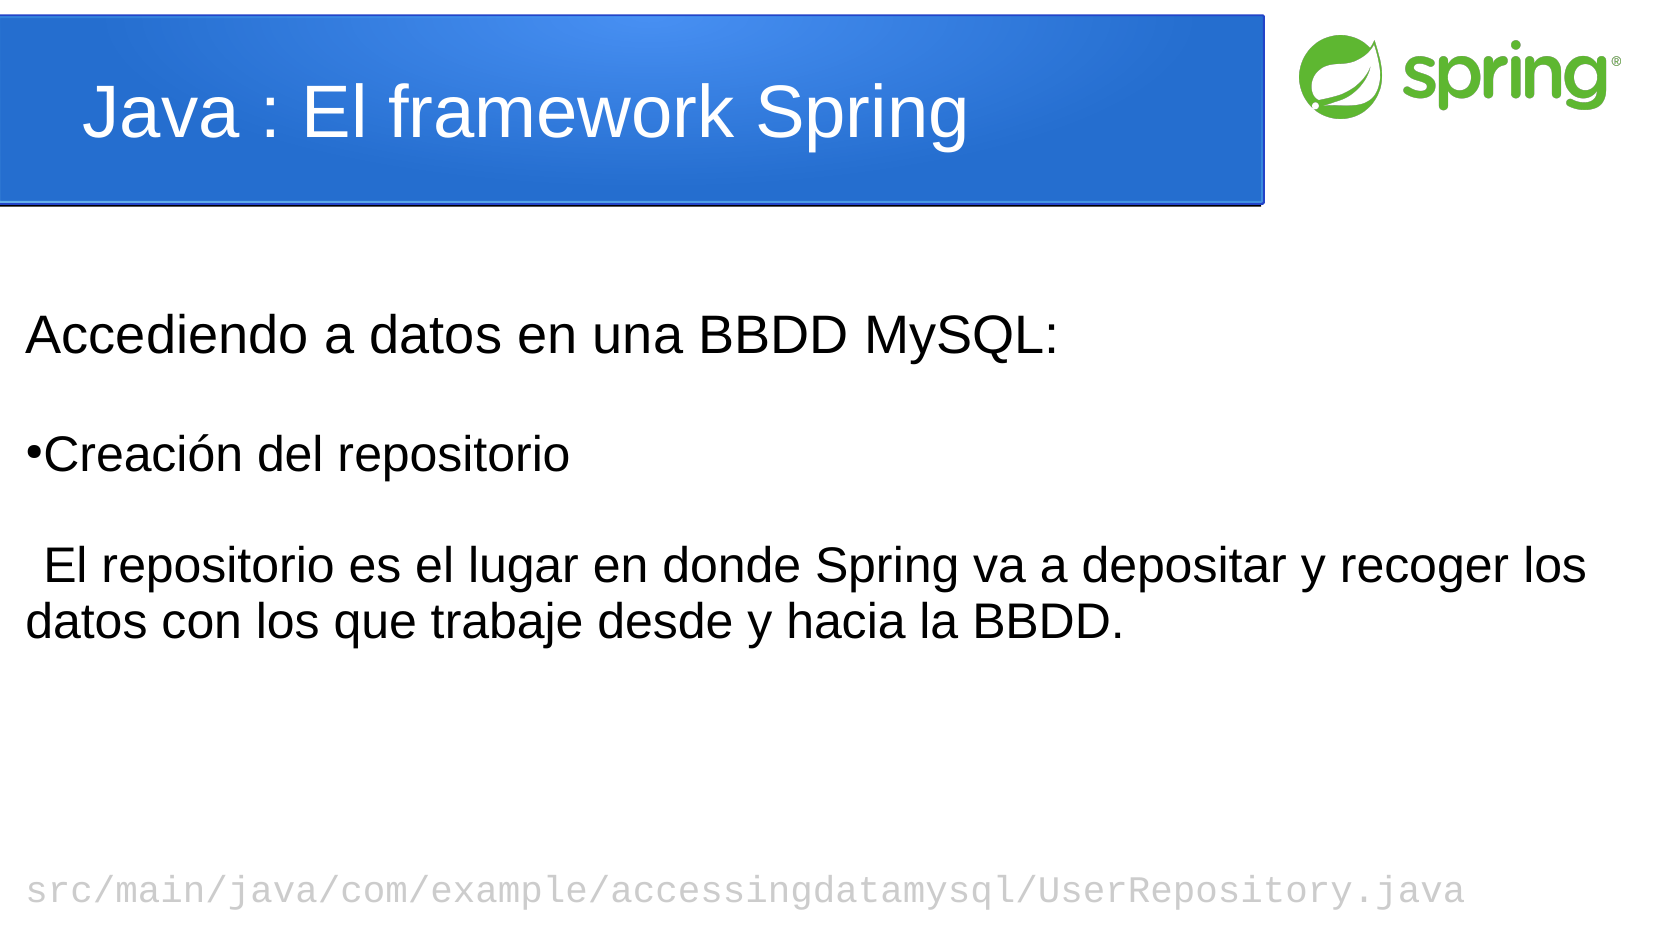

# Java : El framework Spring
Accediendo a datos en una BBDD MySQL:
Creación del repositorio
El repositorio es el lugar en donde Spring va a depositar y recoger los datos con los que trabaje desde y hacia la BBDD.
src/main/java/com/example/accessingdatamysql/UserRepository.java